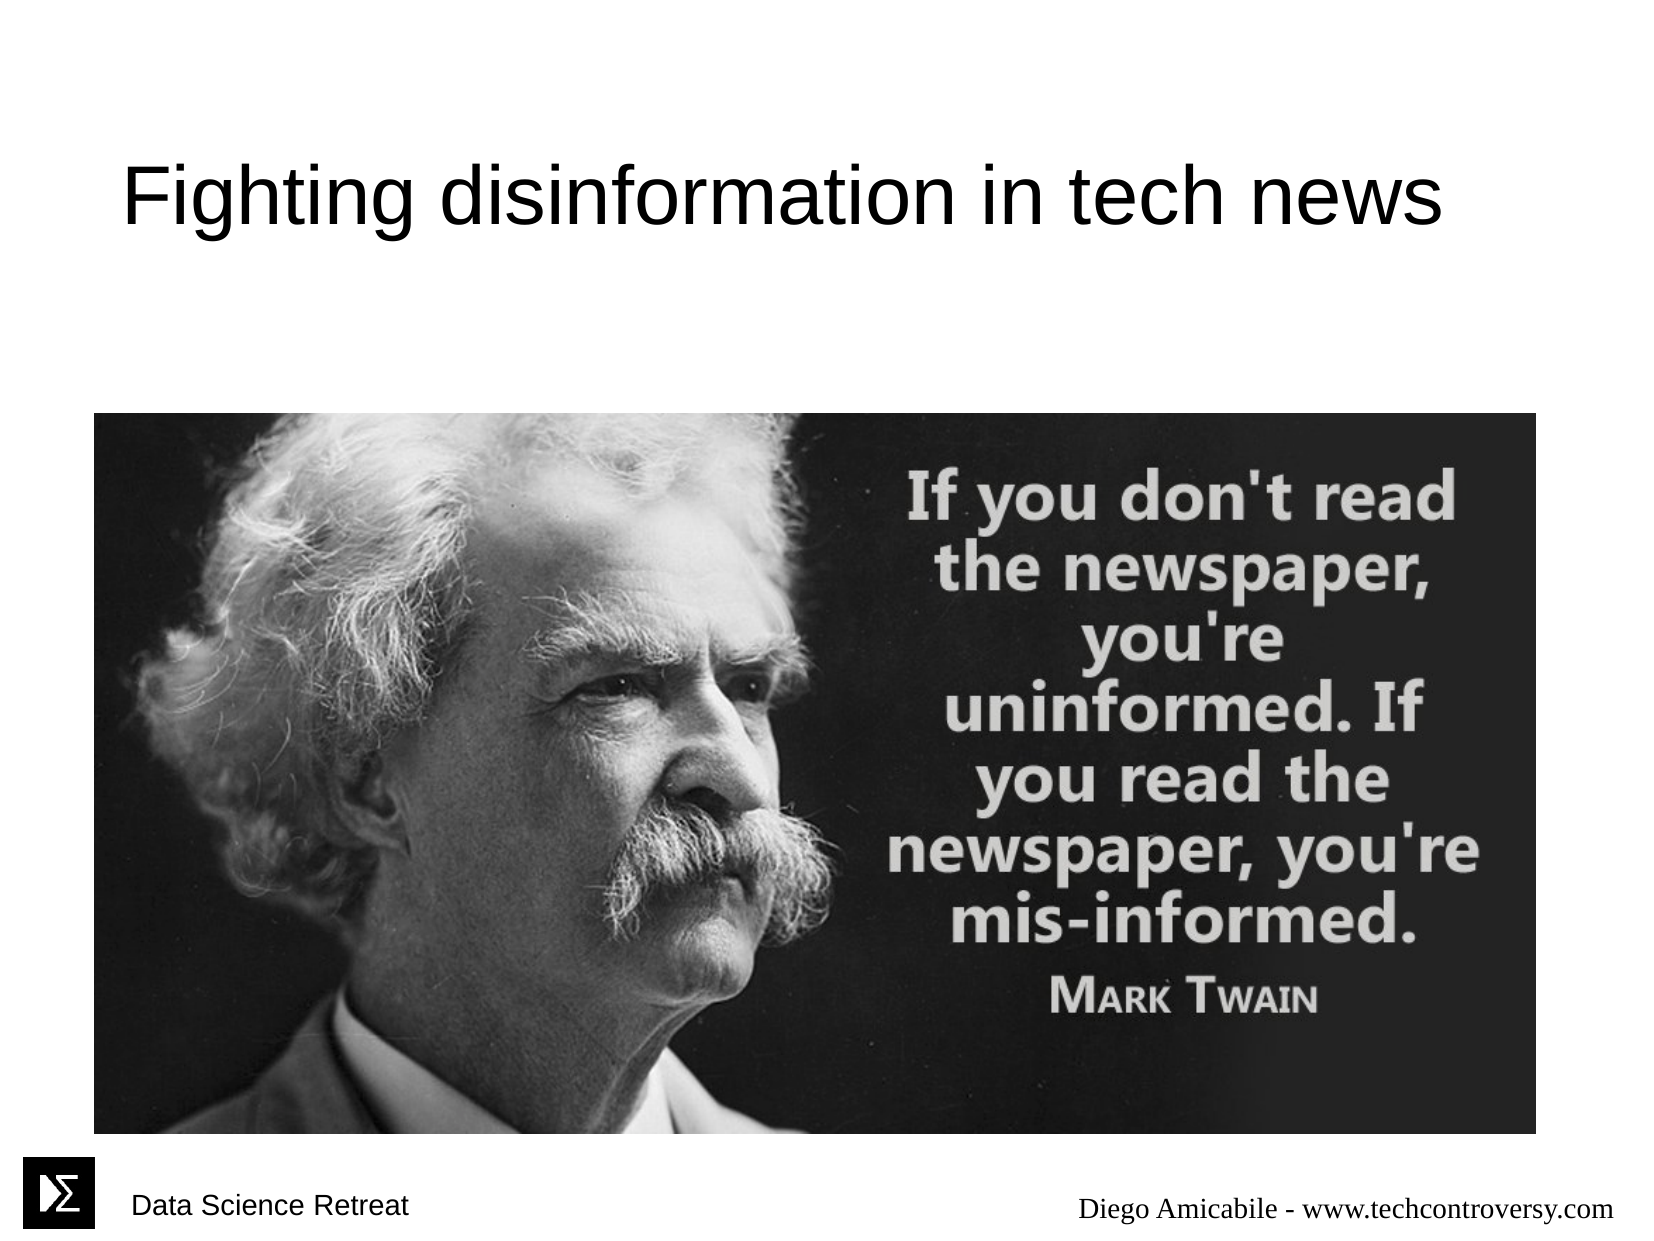

Fighting disinformation in tech news
Diego Amicabile - www.techcontroversy.com